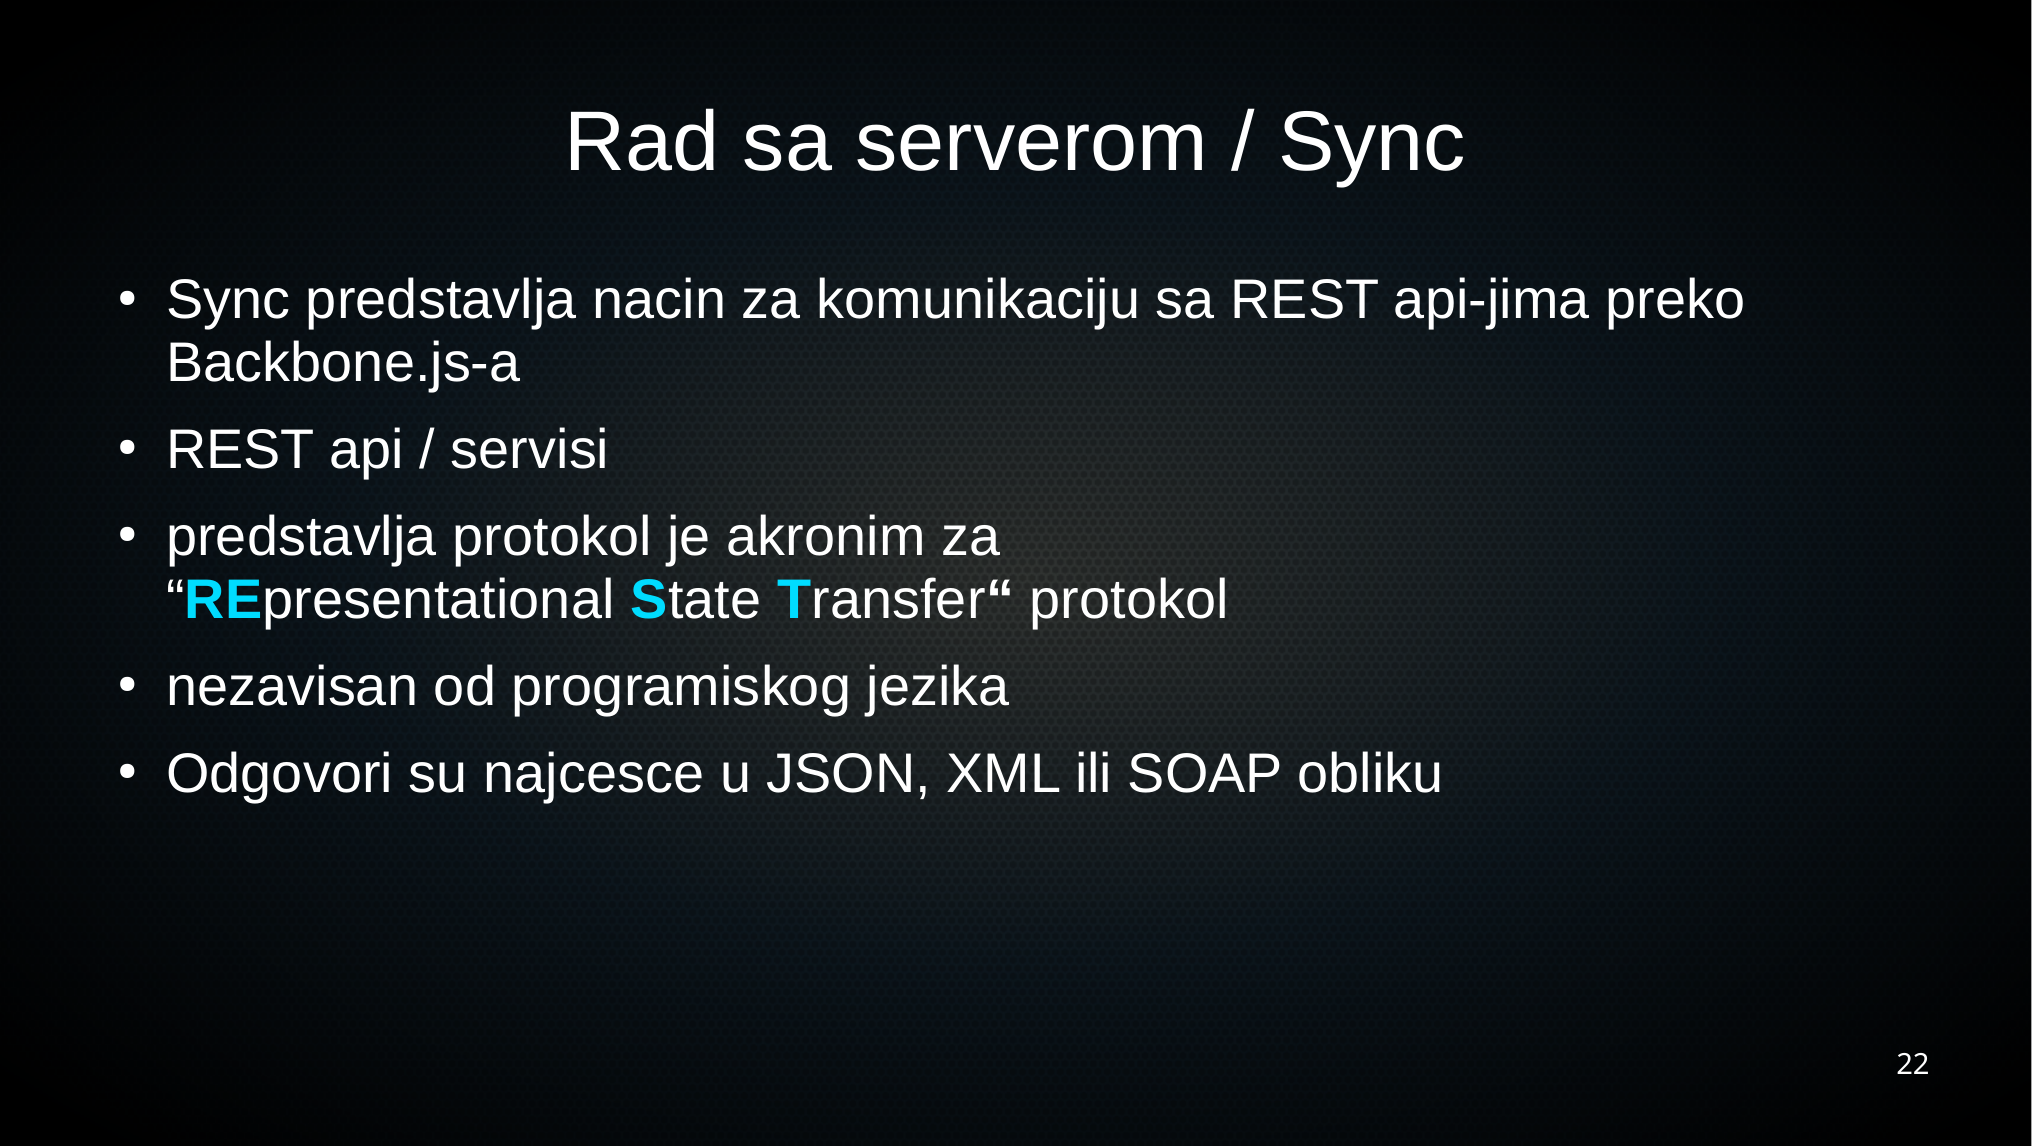

# Rad sa serverom / Sync
Sync predstavlja nacin za komunikaciju sa REST api-jima preko Backbone.js-a
REST api / servisi
predstavlja protokol je akronim za
“REpresentational State Transfer“ protokol
nezavisan od programiskog jezika
Odgovori su najcesce u JSON, XML ili SOAP obliku
22